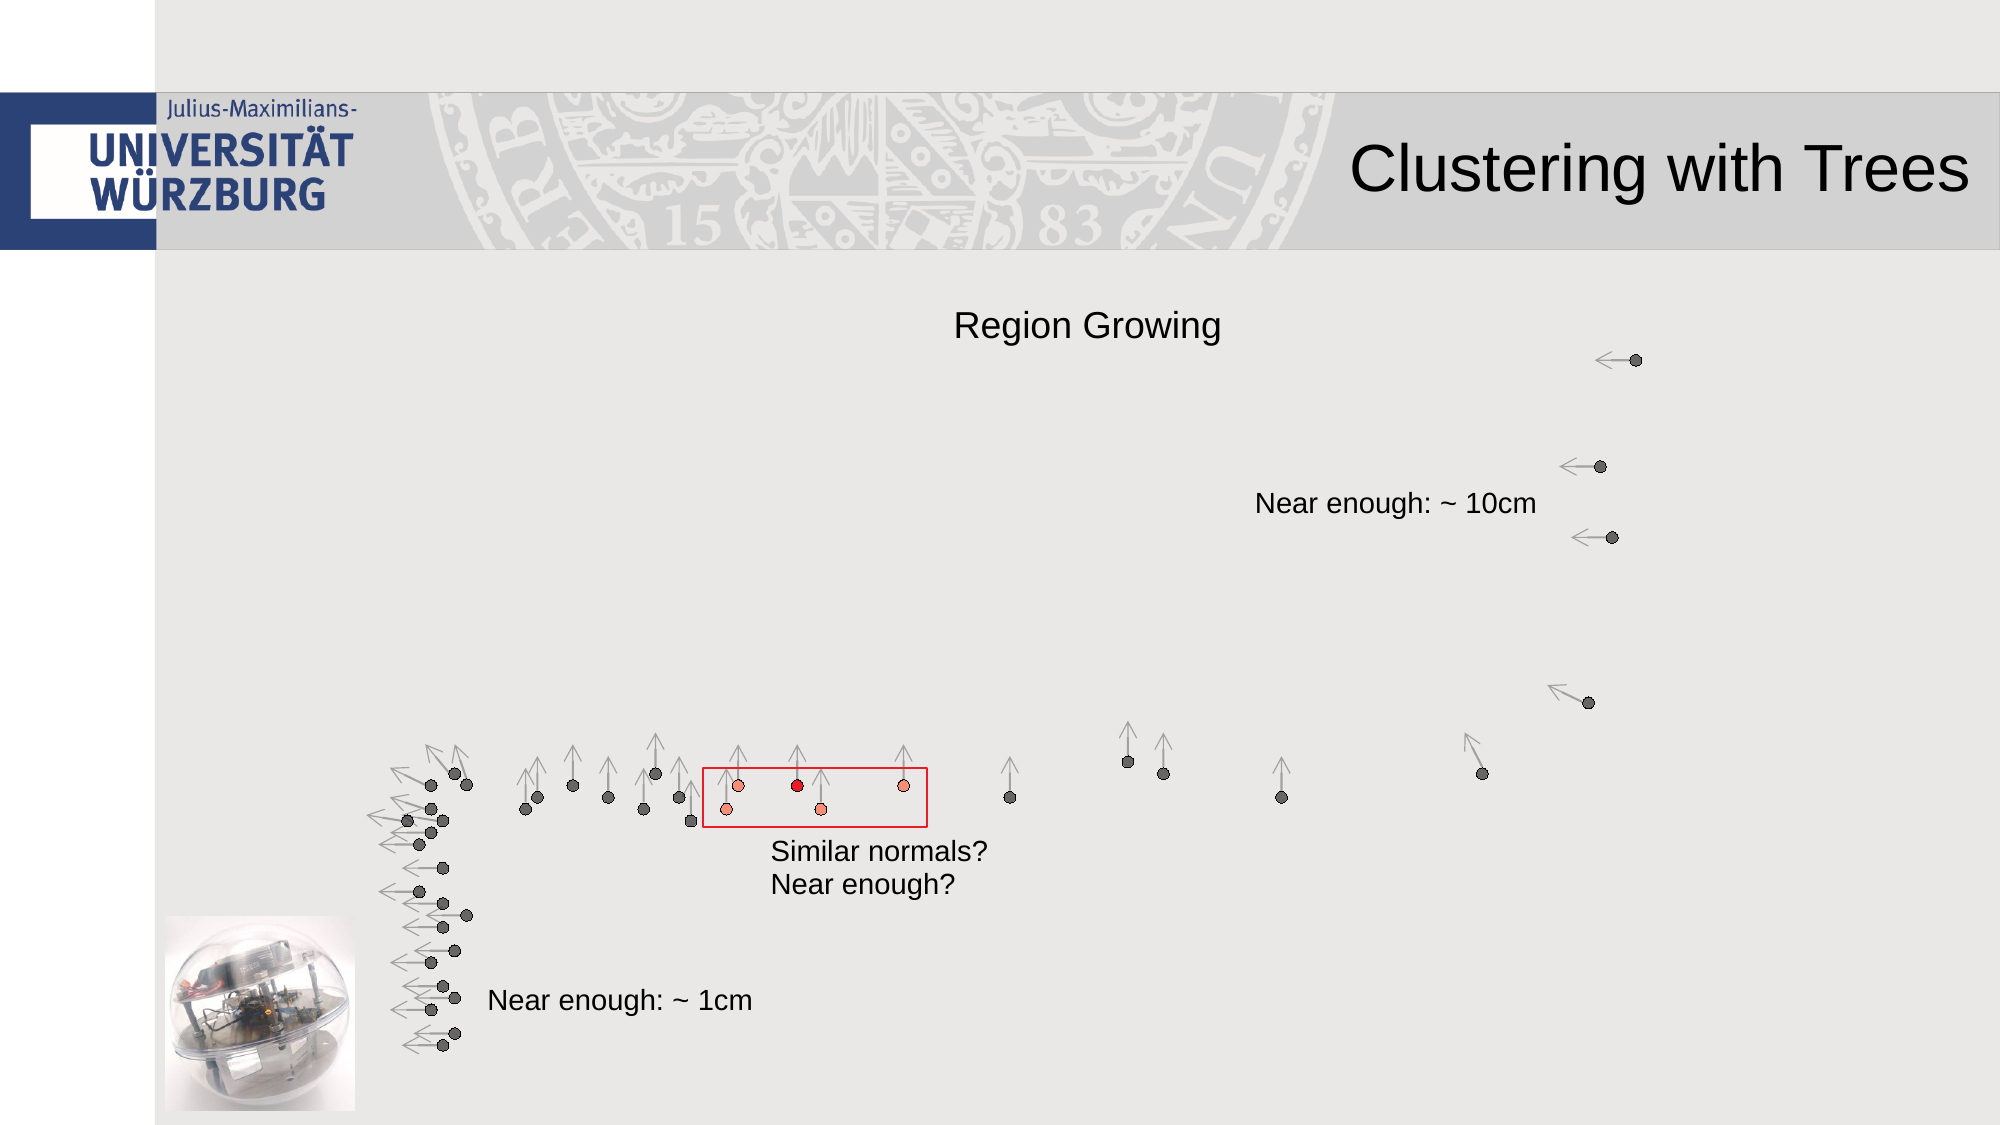

Clustering with Trees
Region Growing
Near enough: ~ 10cm
Similar normals?
Near enough?
Near enough: ~ 1cm